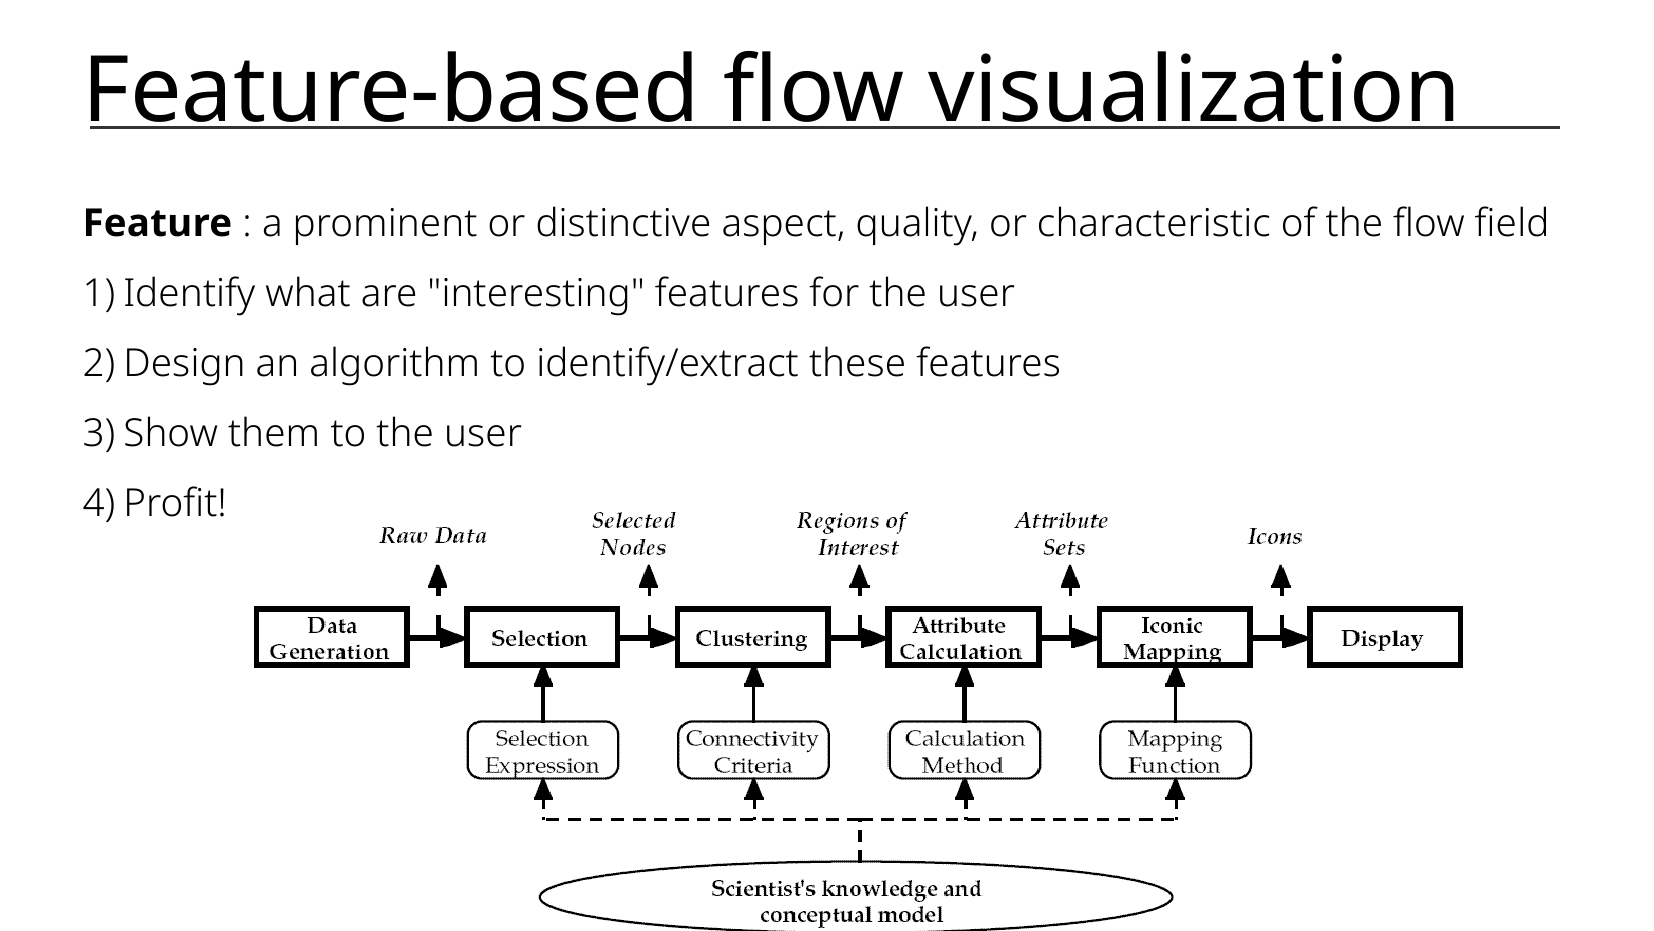

# Feature-based flow visualization
Feature : a prominent or distinctive aspect, quality, or characteristic of the flow field
 Identify what are "interesting" features for the user
 Design an algorithm to identify/extract these features
 Show them to the user
 Profit!